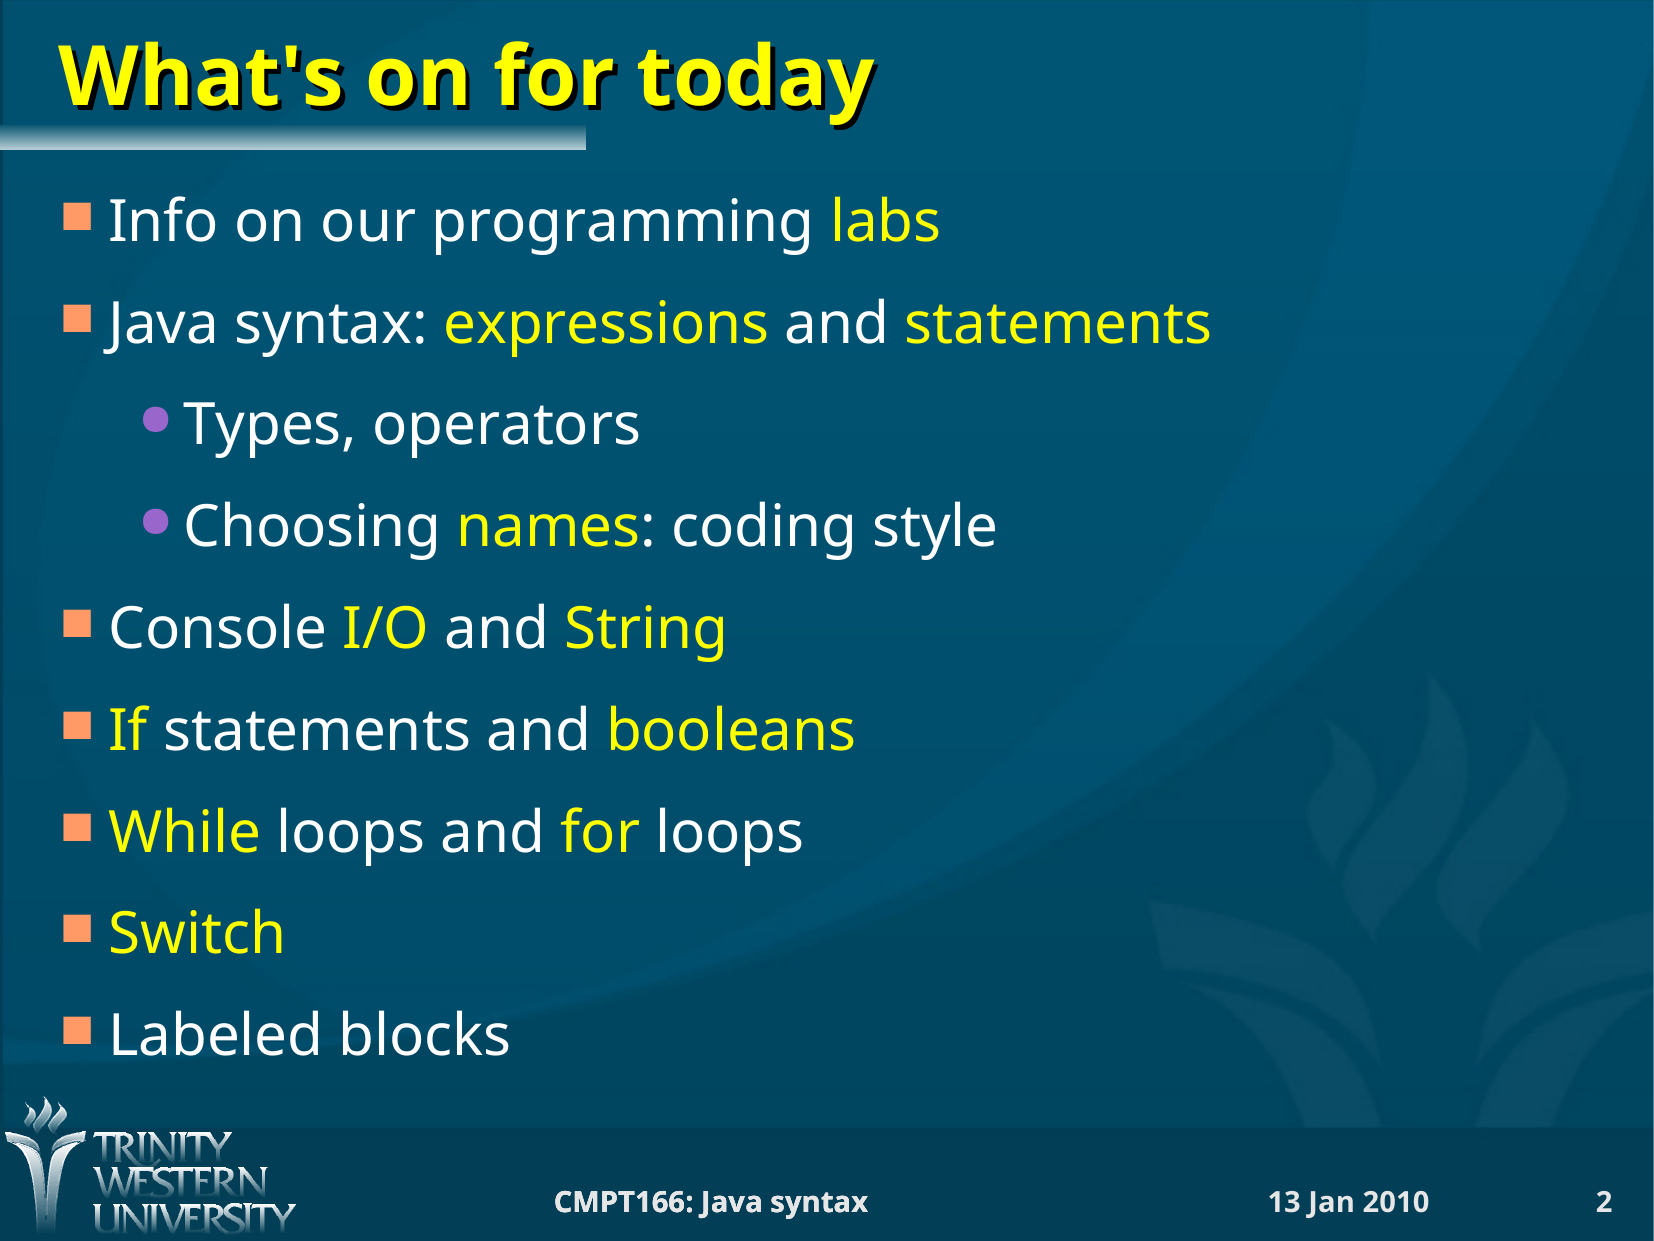

# What's on for today
Info on our programming labs
Java syntax: expressions and statements
Types, operators
Choosing names: coding style
Console I/O and String
If statements and booleans
While loops and for loops
Switch
Labeled blocks
CMPT166: Java syntax
13 Jan 2010
2